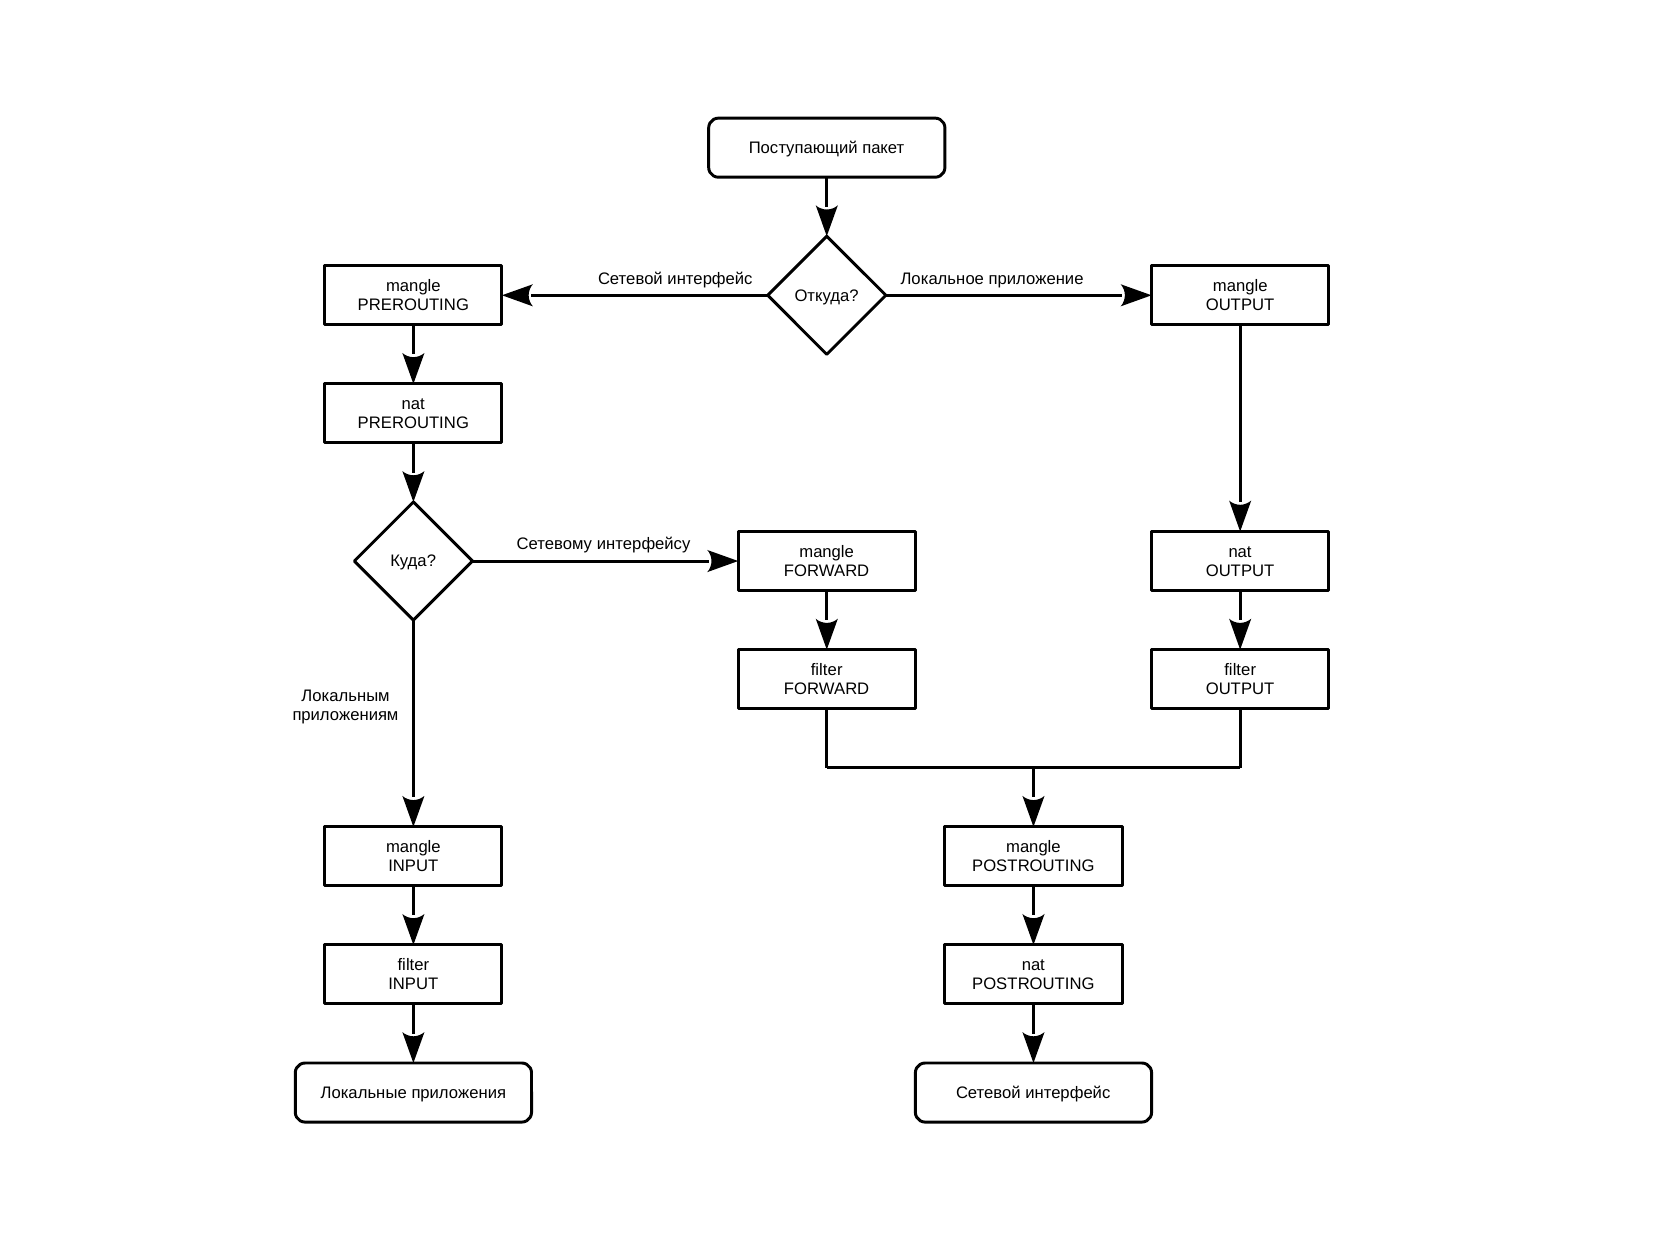

Поступающий пакет
Откуда?
Сетевой интерфейс
Локальное приложение
mangle
PREROUTING
mangle
OUTPUT
nat
PREROUTING
Куда?
Сетевому интерфейсу
mangle
FORWARD
nat
OUTPUT
filter
FORWARD
filter
OUTPUT
Локальным
приложениям
mangle
INPUT
mangle
POSTROUTING
filter
INPUT
nat
POSTROUTING
Локальные приложения
Сетевой интерфейс